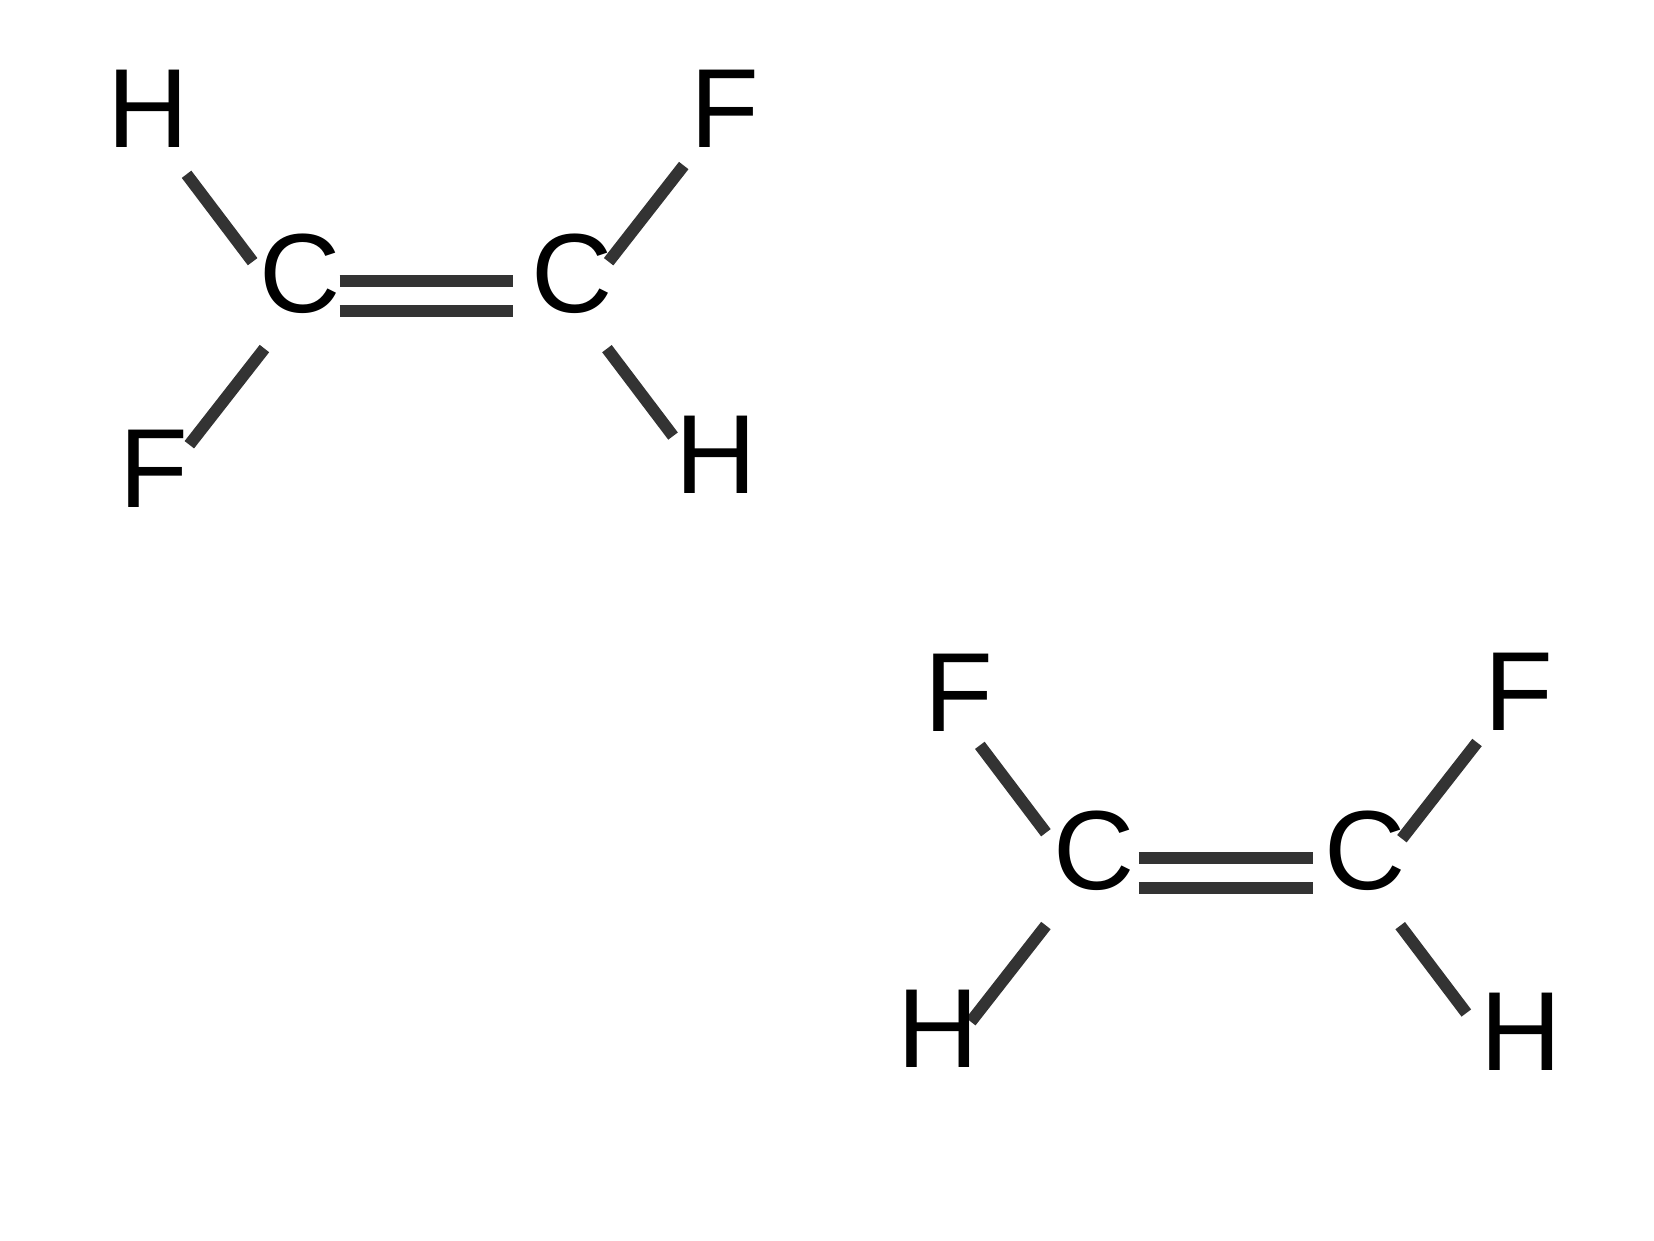

F
H
C
C
H
F
F
F
C
C
H
H